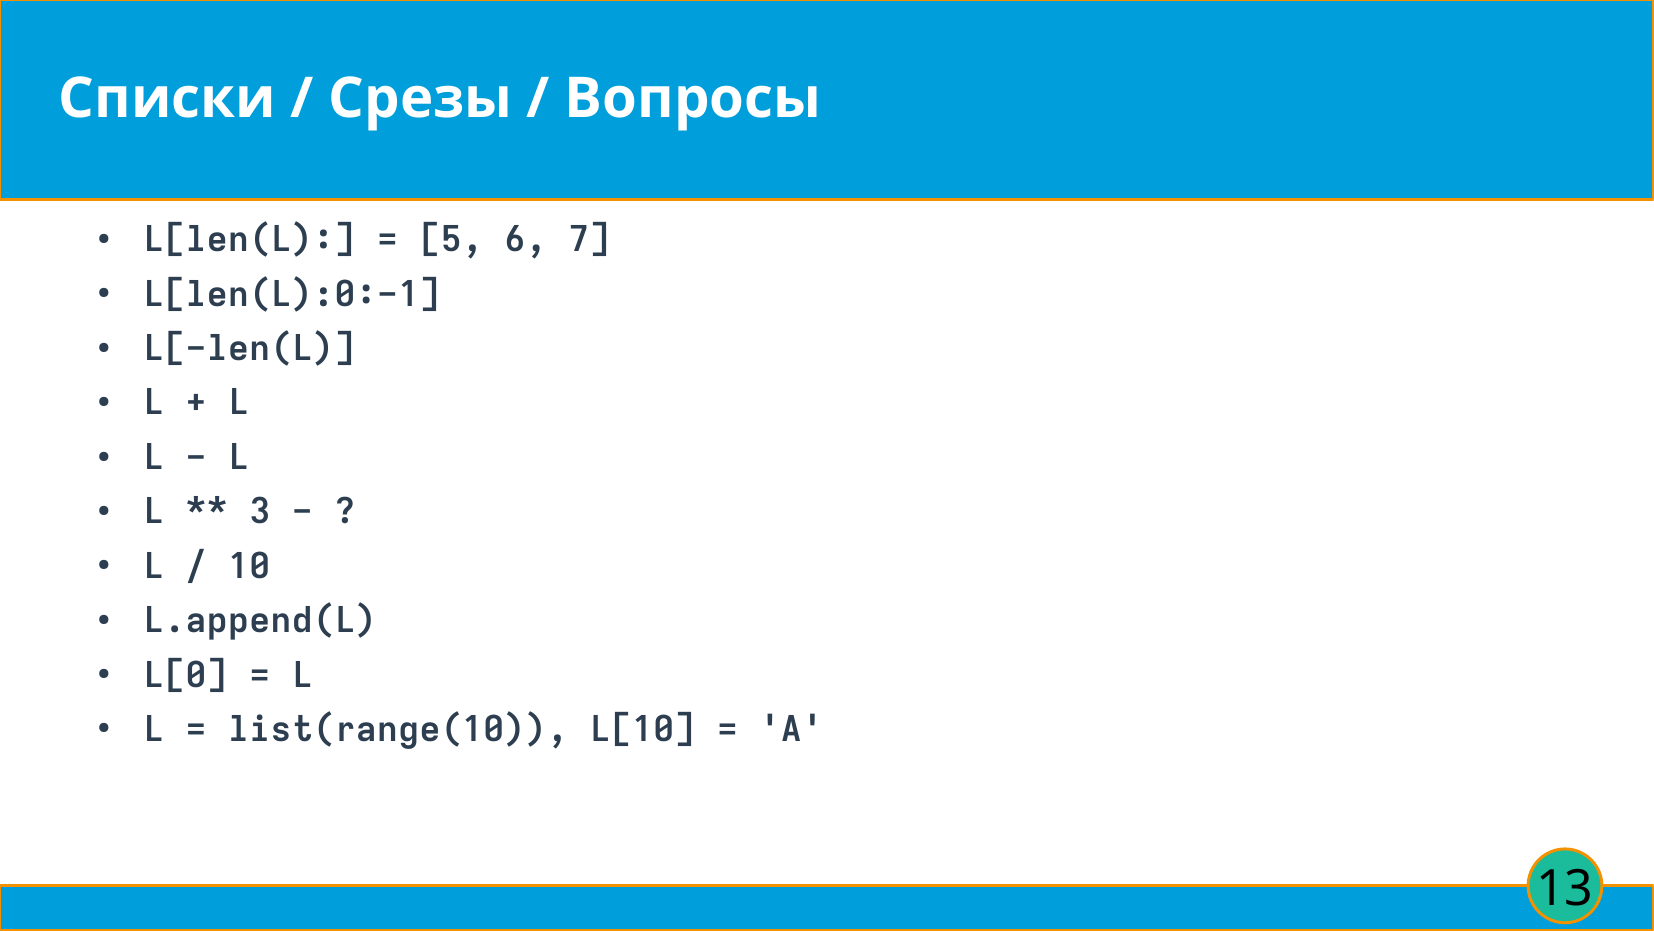

# Списки / Срезы / Вопросы
L[len(L):] = [5, 6, 7]
L[len(L):0:-1]
L[-len(L)]
L + L
L - L
L ** 3 - ?
L / 10
L.append(L)
L[0] = L
L = list(range(10)), L[10] = 'A'